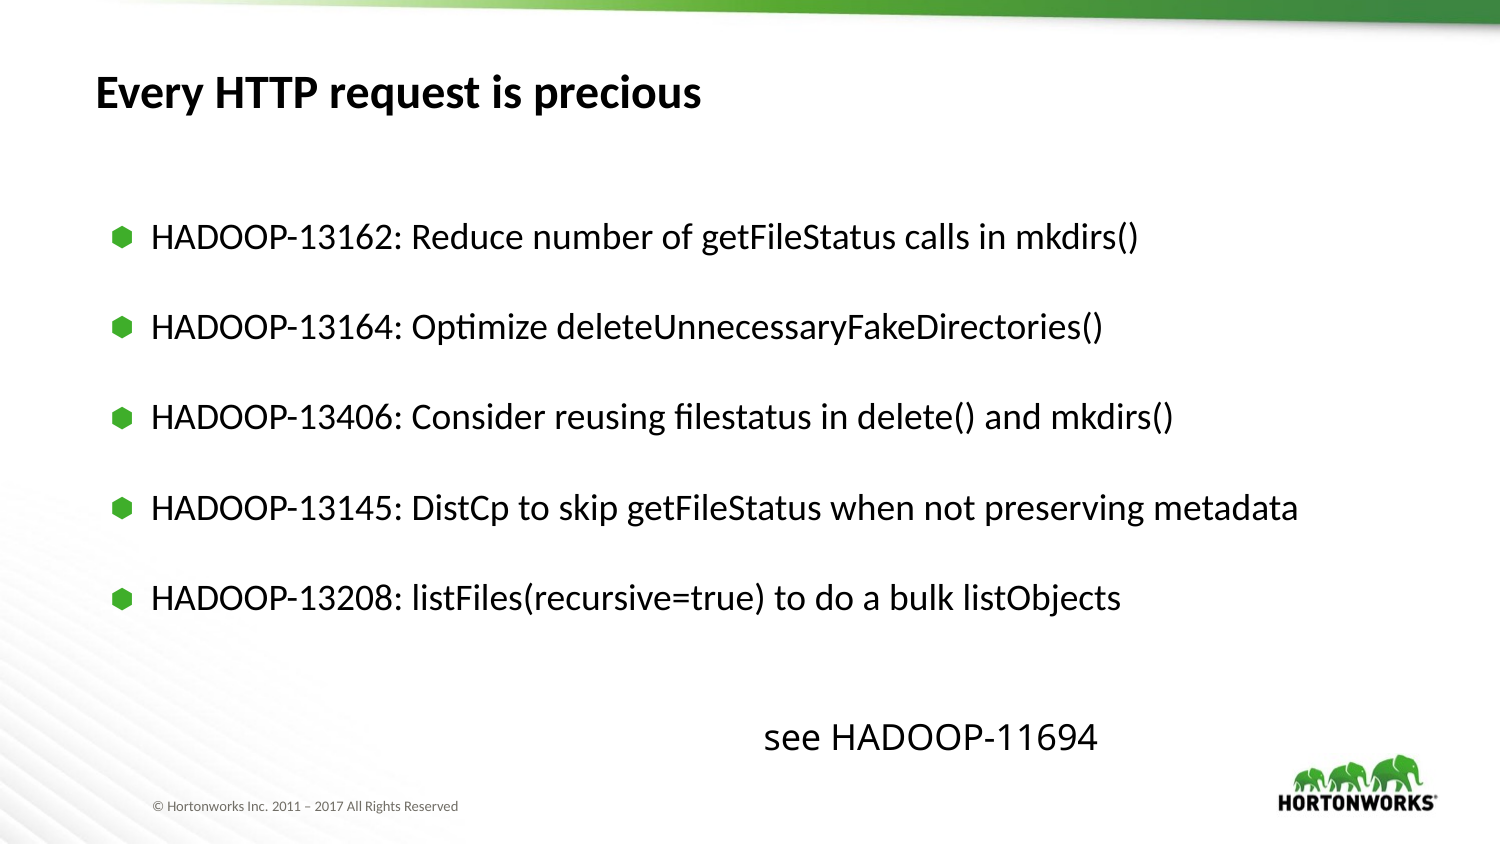

# Every HTTP request is precious
HADOOP-13162: Reduce number of getFileStatus calls in mkdirs()
HADOOP-13164: Optimize deleteUnnecessaryFakeDirectories()
HADOOP-13406: Consider reusing filestatus in delete() and mkdirs()
HADOOP-13145: DistCp to skip getFileStatus when not preserving metadata
HADOOP-13208: listFiles(recursive=true) to do a bulk listObjects
see HADOOP-11694